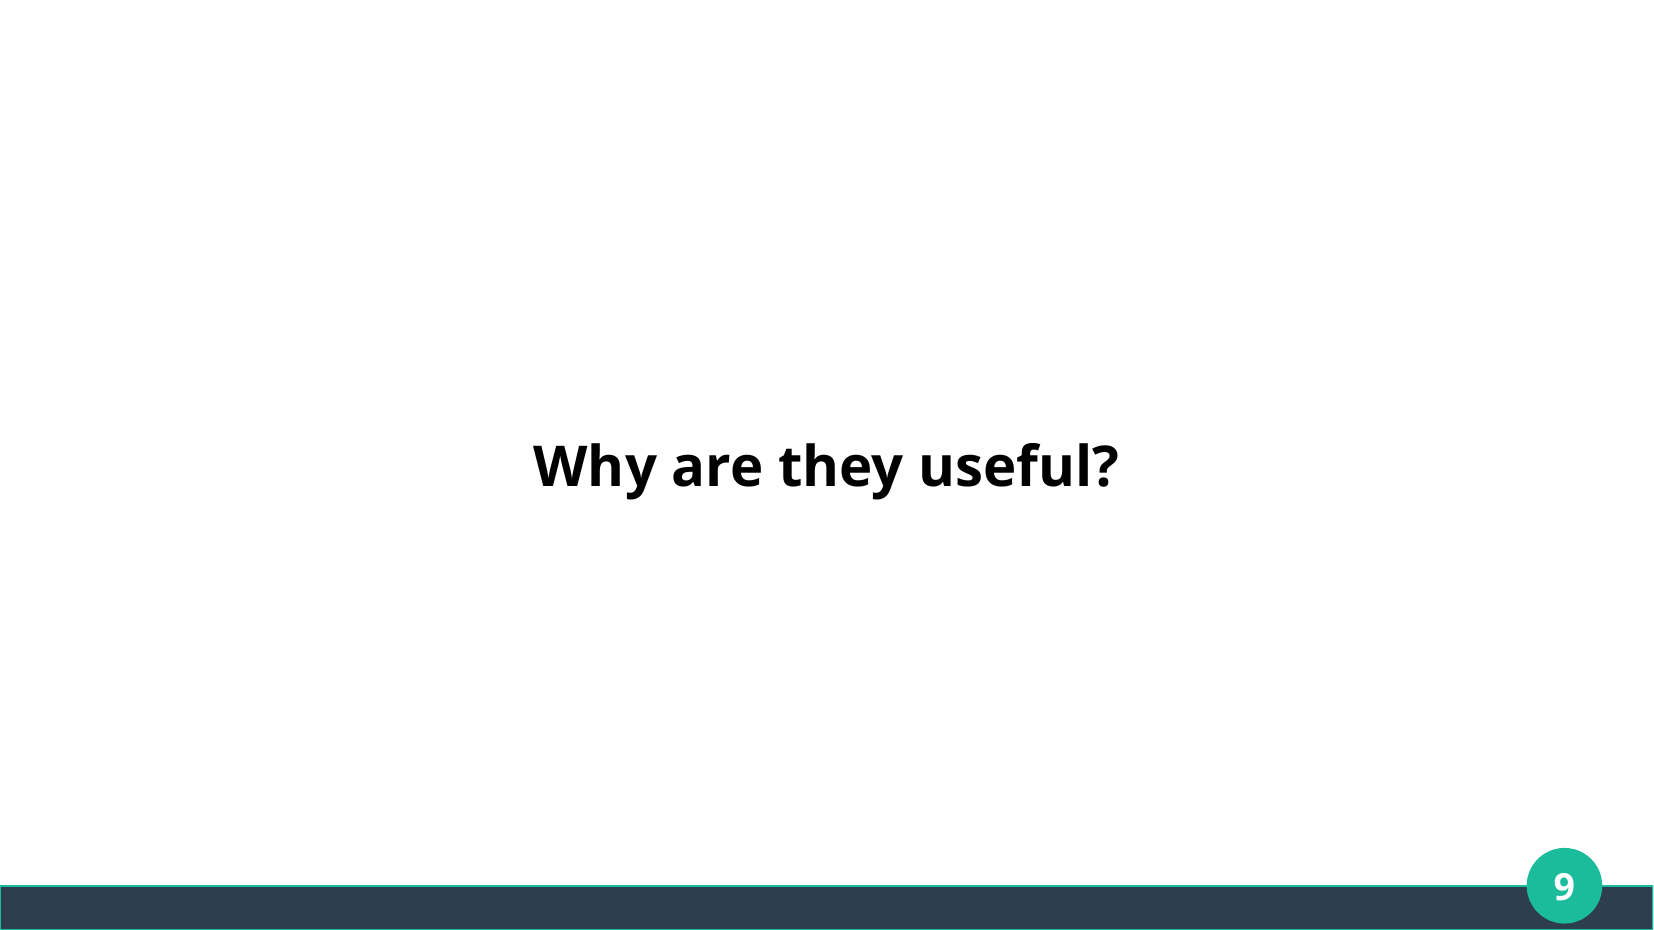

# How are they used in Physics?
Why are they useful?
9